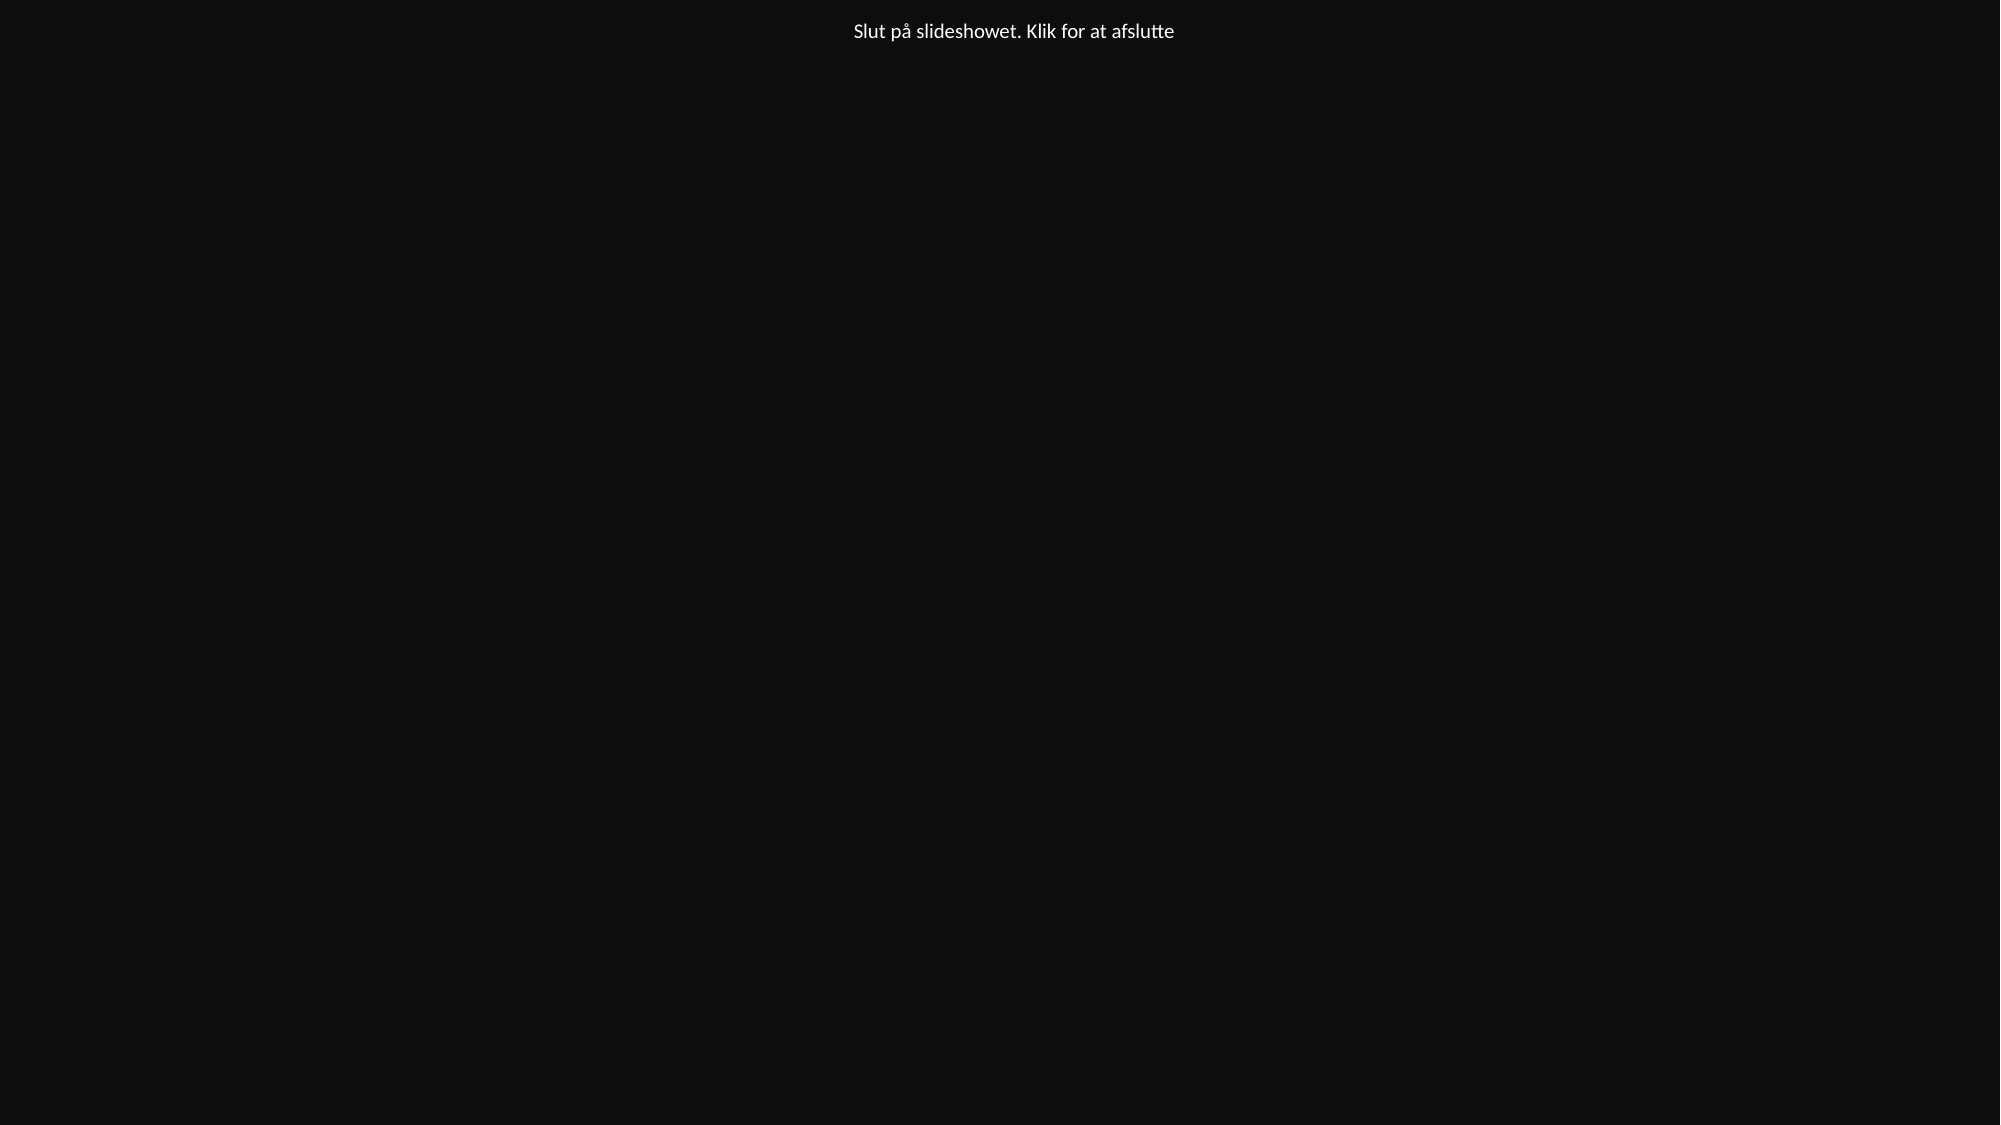

Slut på slideshowet. Klik for at afslutte
#